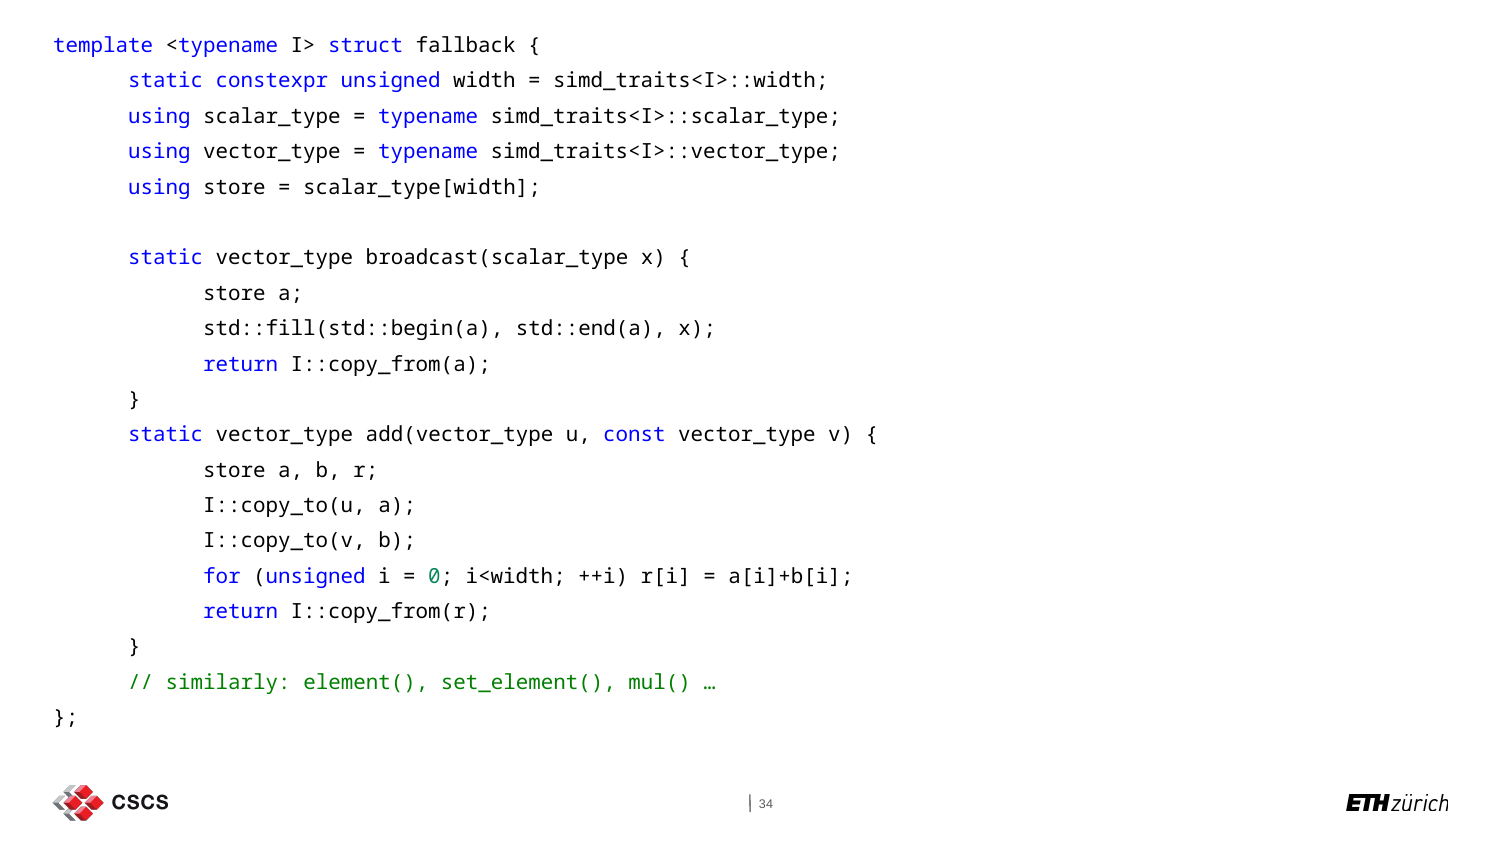

# template <typename I> struct fallback {
static constexpr unsigned width = simd_traits<I>::width;
using scalar_type = typename simd_traits<I>::scalar_type;
using vector_type = typename simd_traits<I>::vector_type;
using store = scalar_type[width];
static vector_type broadcast(scalar_type x) {
store a;
std::fill(std::begin(a), std::end(a), x);
return I::copy_from(a);
}
static vector_type add(vector_type u, const vector_type v) {
store a, b, r;
I::copy_to(u, a);
I::copy_to(v, b);
for (unsigned i = 0; i<width; ++i) r[i] = a[i]+b[i];
return I::copy_from(r);
}
// similarly: element(), set_element(), mul() …
};